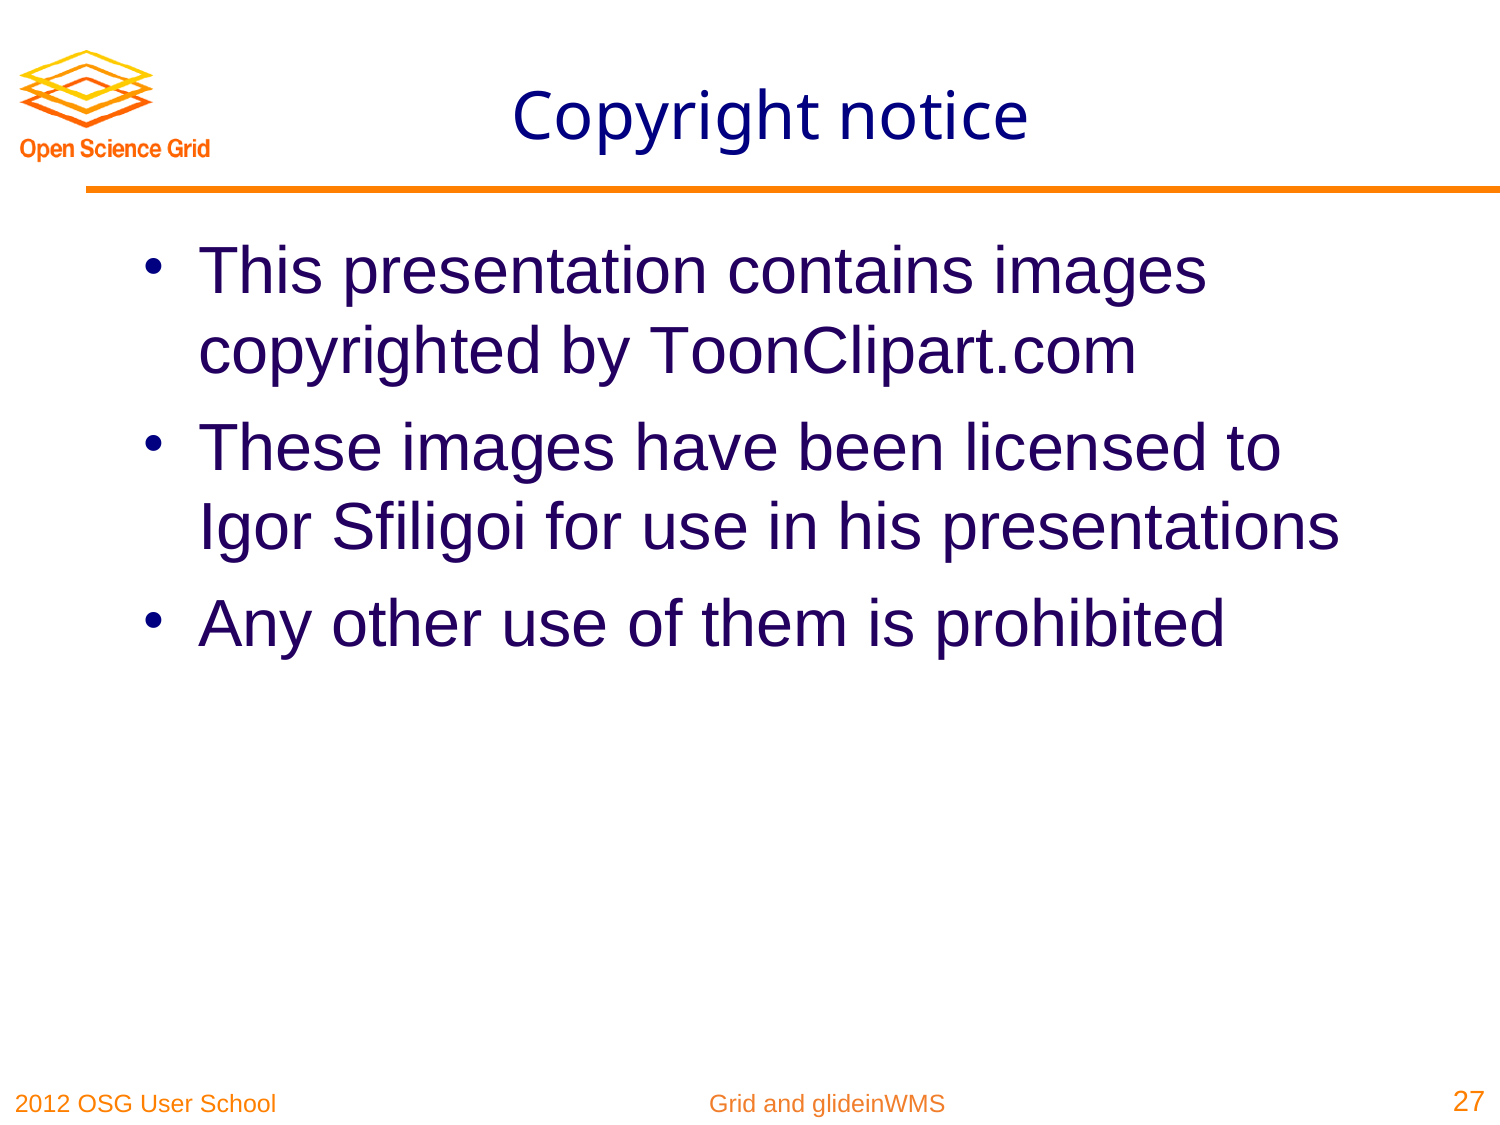

# Copyright notice
This presentation contains images
copyrighted by ToonClipart.com
These images have been licensed to Igor Sfiligoi for use in his presentations
Any other use of them is prohibited